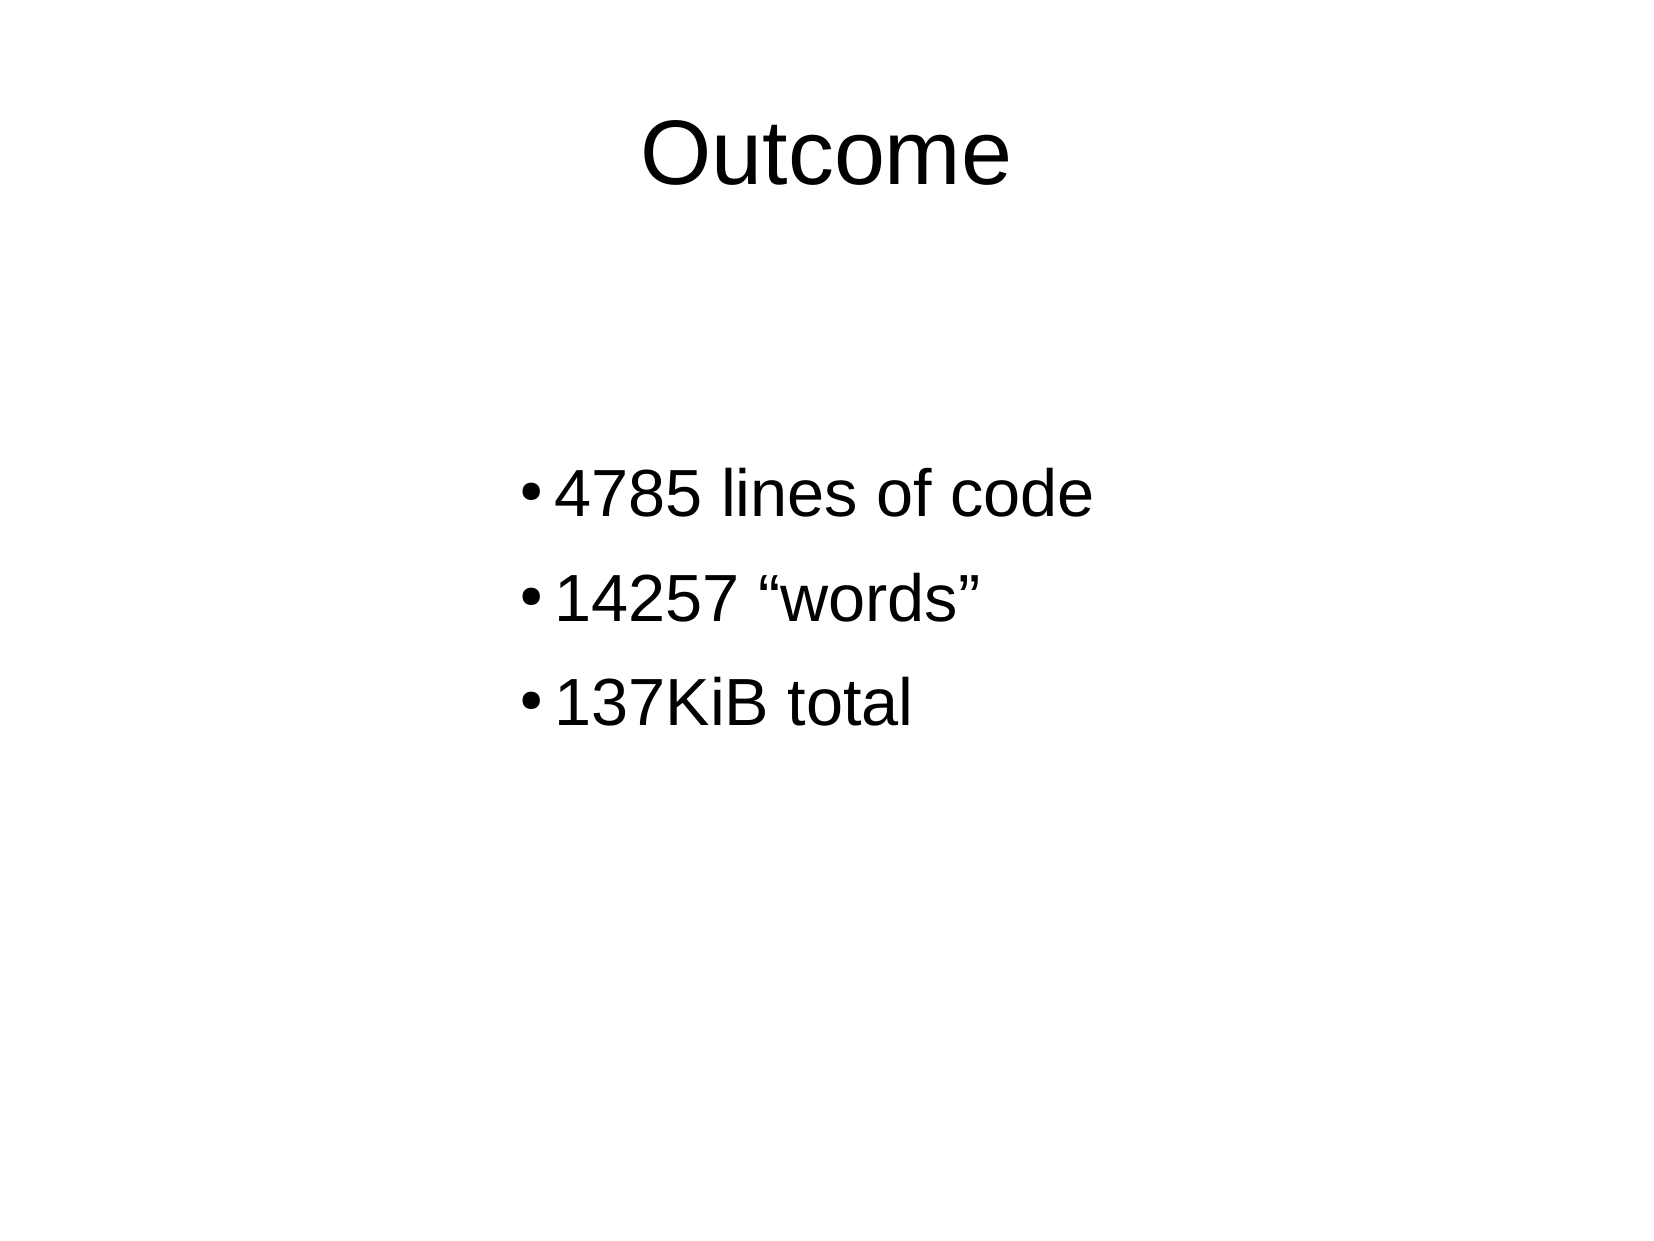

# Outcome
4785 lines of code
14257 “words”
137KiB total